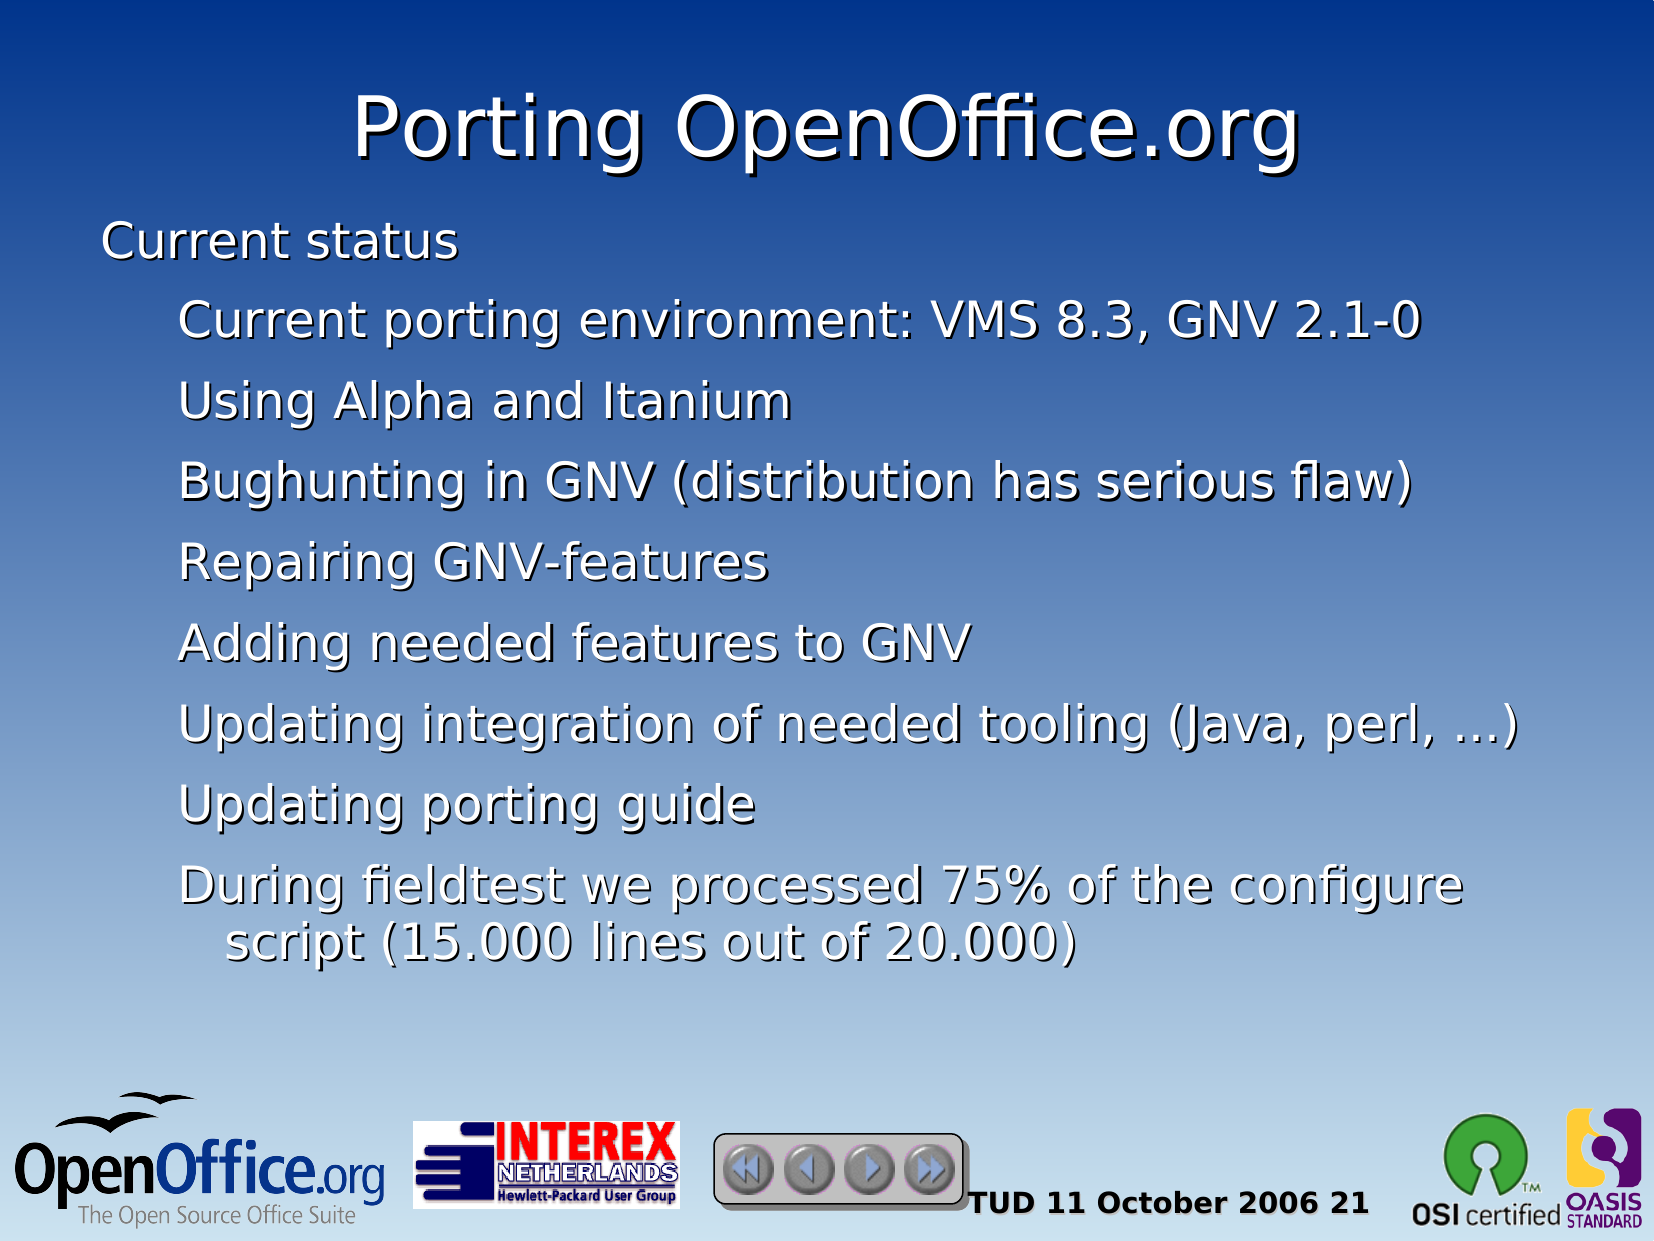

# Porting OpenOffice.org
Current status
Current porting environment: VMS 8.3, GNV 2.1-0
Using Alpha and Itanium
Bughunting in GNV (distribution has serious flaw)
Repairing GNV-features
Adding needed features to GNV
Updating integration of needed tooling (Java, perl, ...)
Updating porting guide
During fieldtest we processed 75% of the configure script (15.000 lines out of 20.000)
TUD 11 October 2006